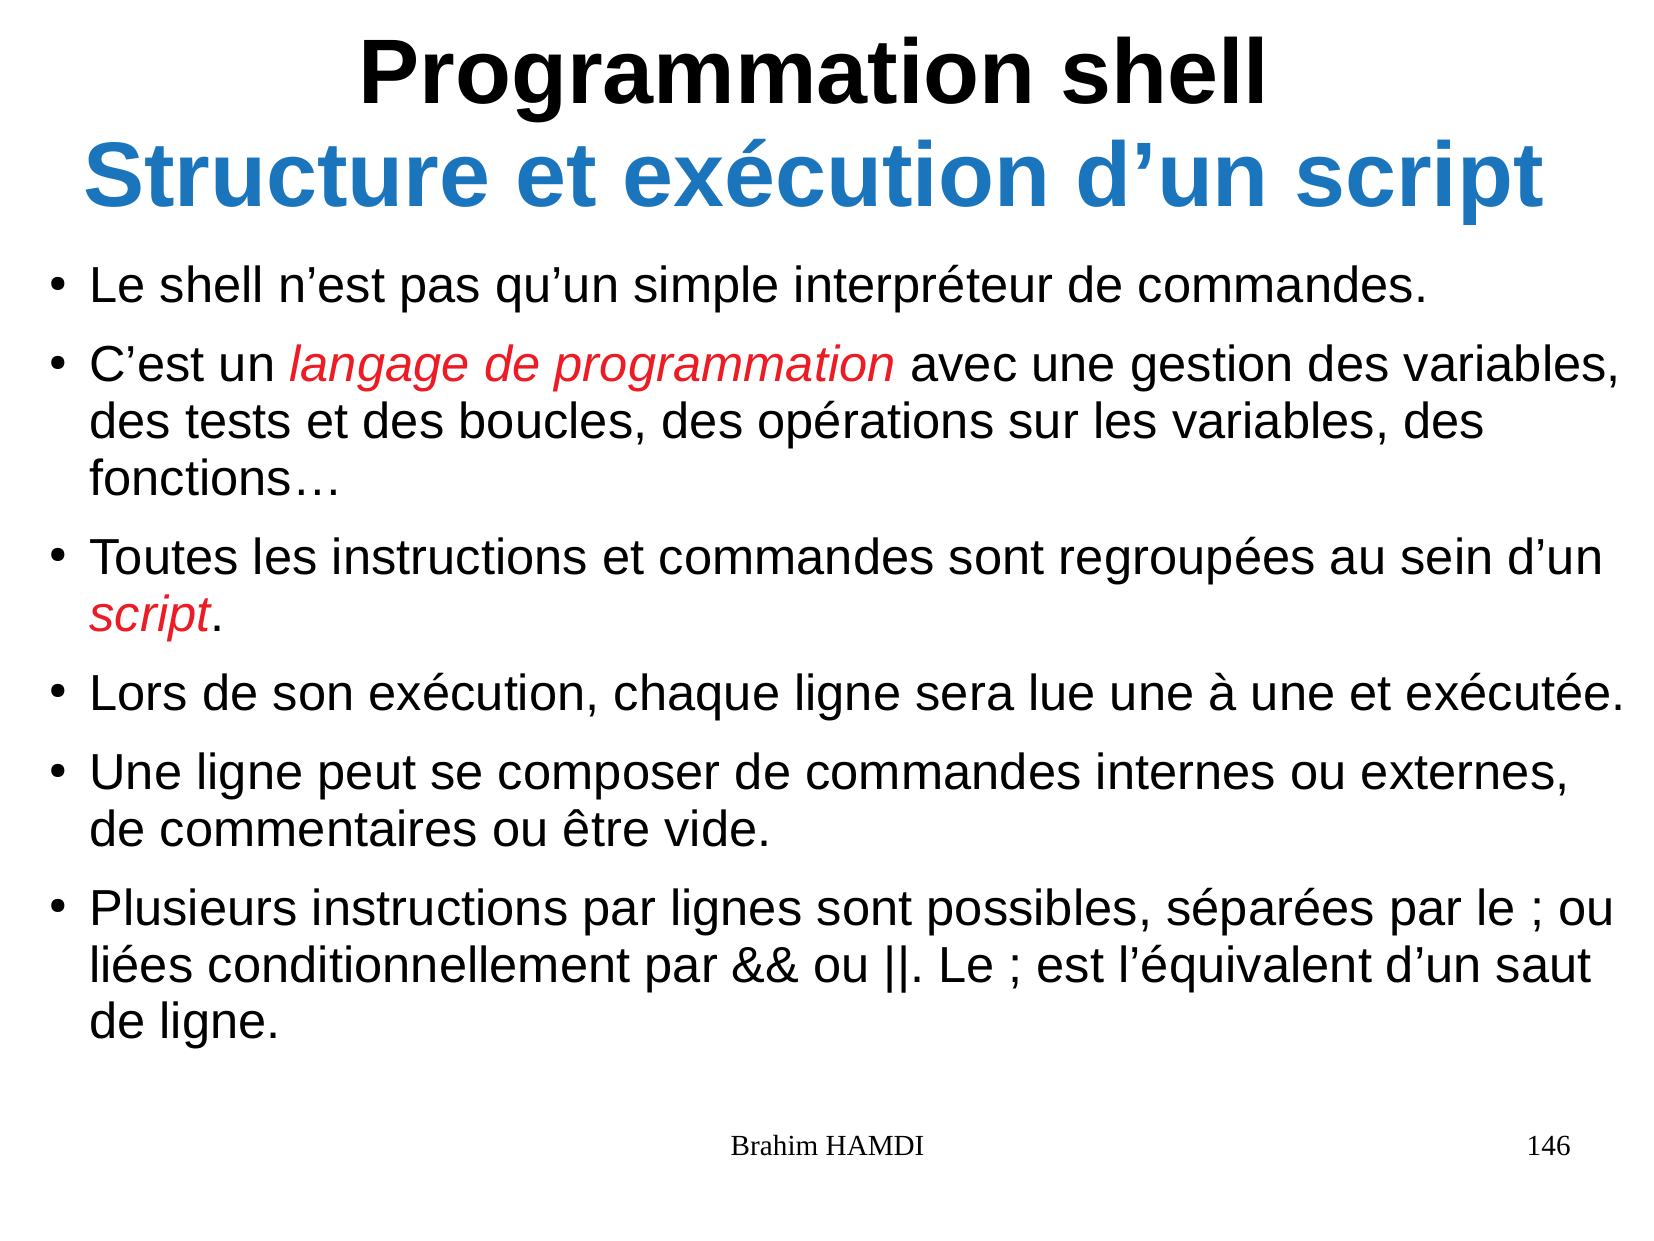

# Programmation shell Structure et exécution d’un script
Le shell n’est pas qu’un simple interpréteur de commandes.
C’est un langage de programmation avec une gestion des variables, des tests et des boucles, des opérations sur les variables, des fonctions…
Toutes les instructions et commandes sont regroupées au sein d’un script.
Lors de son exécution, chaque ligne sera lue une à une et exécutée.
Une ligne peut se composer de commandes internes ou externes, de commentaires ou être vide.
Plusieurs instructions par lignes sont possibles, séparées par le ; ou liées conditionnellement par && ou ||. Le ; est l’équivalent d’un saut de ligne.
Brahim HAMDI
146